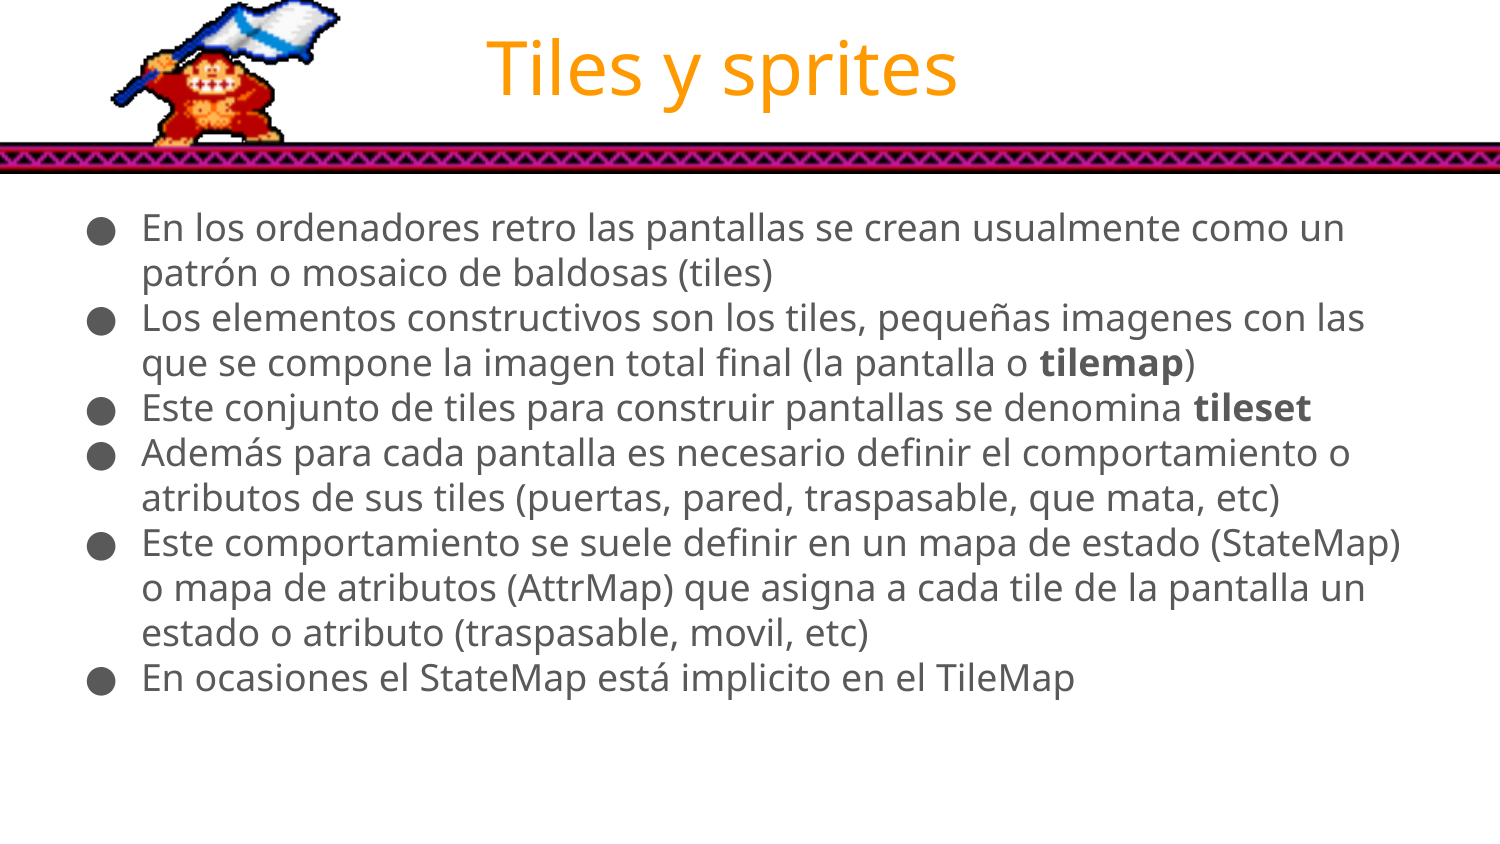

# Tiles y sprites
En los ordenadores retro las pantallas se crean usualmente como un patrón o mosaico de baldosas (tiles)
Los elementos constructivos son los tiles, pequeñas imagenes con las que se compone la imagen total final (la pantalla o tilemap)
Este conjunto de tiles para construir pantallas se denomina tileset
Además para cada pantalla es necesario definir el comportamiento o atributos de sus tiles (puertas, pared, traspasable, que mata, etc)
Este comportamiento se suele definir en un mapa de estado (StateMap) o mapa de atributos (AttrMap) que asigna a cada tile de la pantalla un estado o atributo (traspasable, movil, etc)
En ocasiones el StateMap está implicito en el TileMap
https://opensource.com/article/18/4/easy-2d-game-creation-python-and-arcade